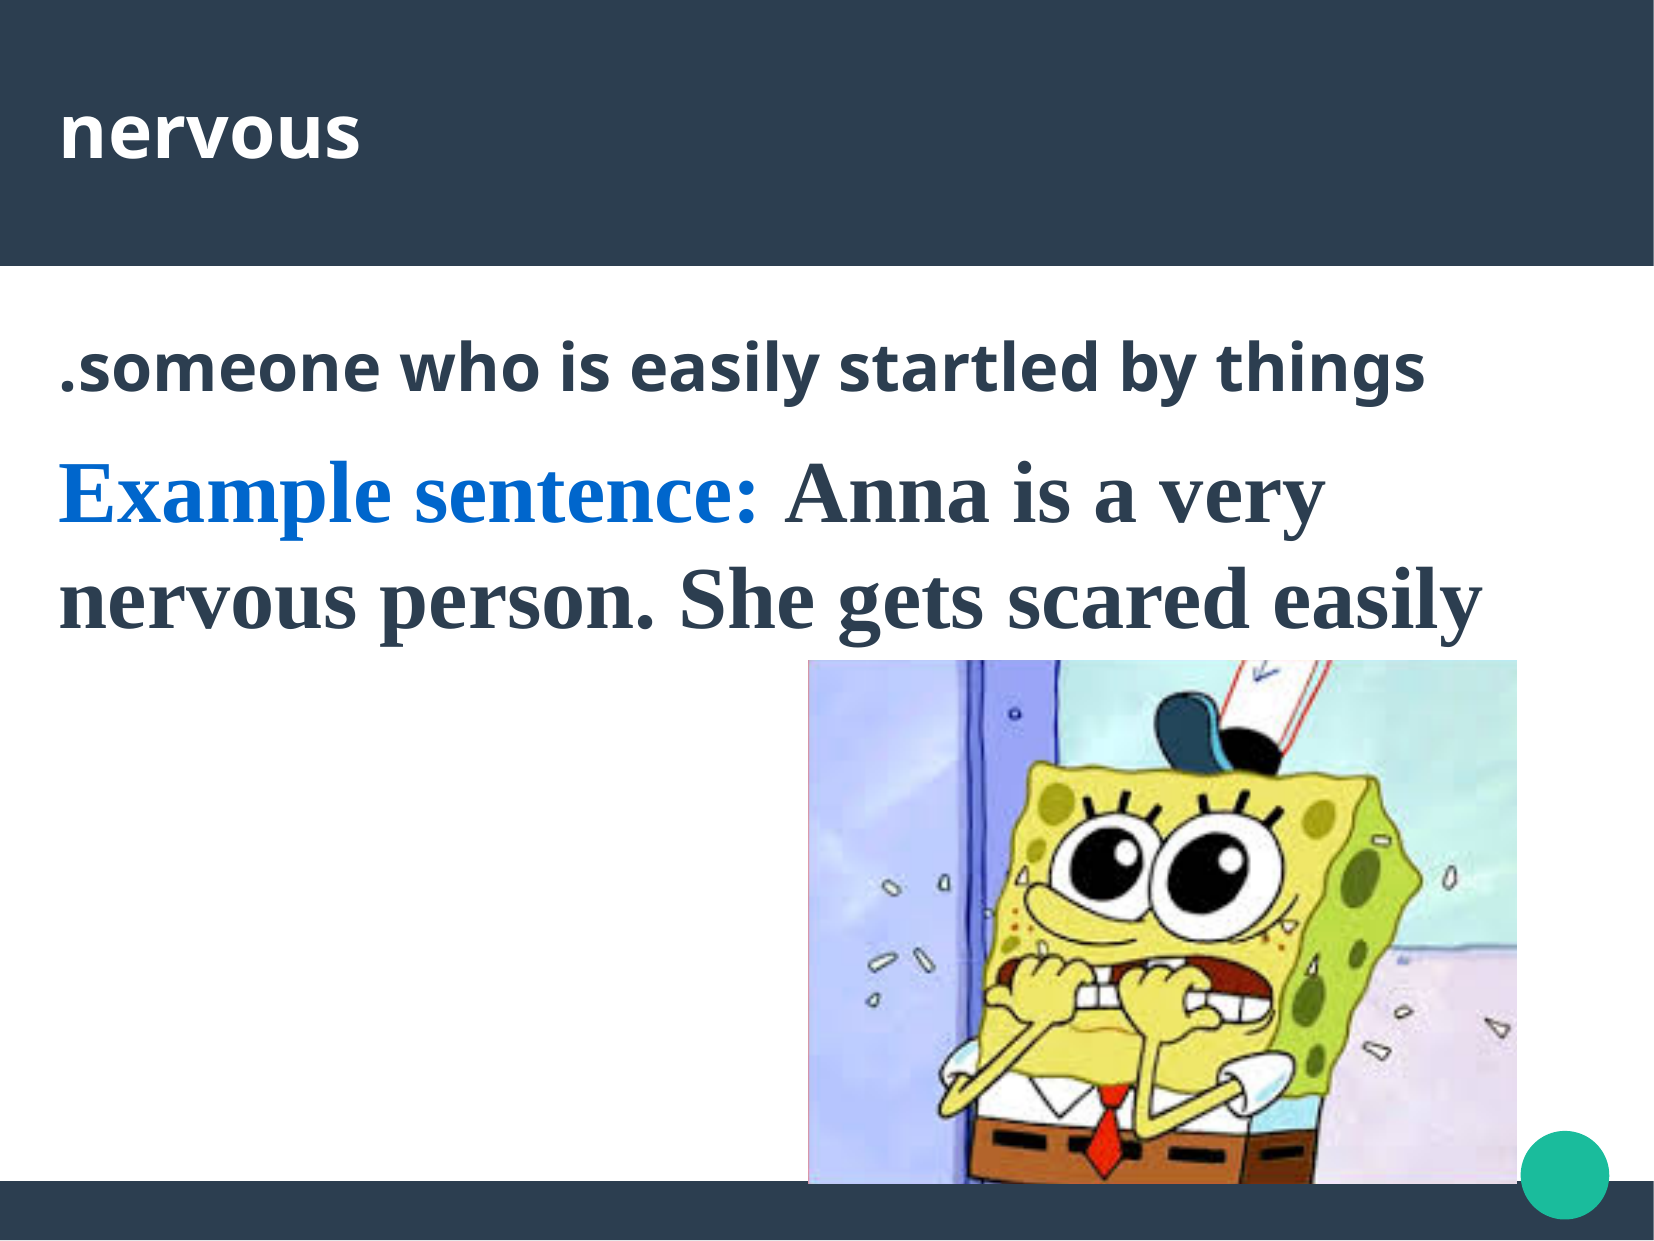

# nervous
someone who is easily startled by things.
Example sentence: Anna is a very nervous person. She gets scared easily